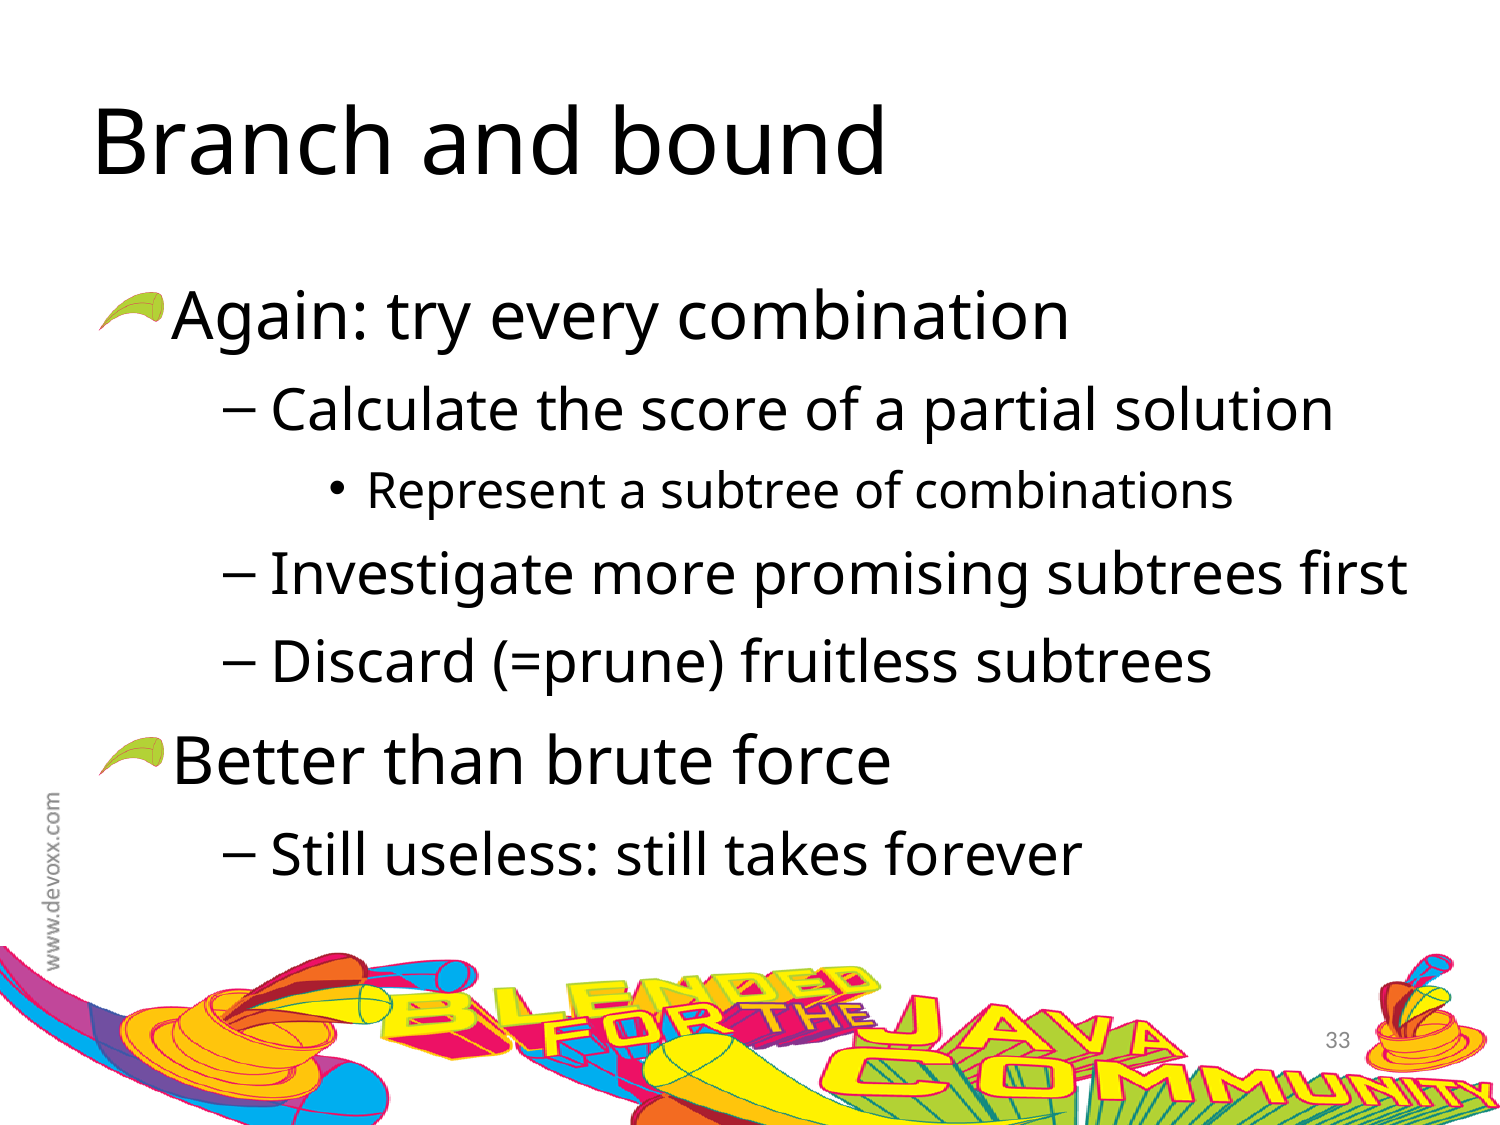

# Branch and bound
Again: try every combination
Calculate the score of a partial solution
Represent a subtree of combinations
Investigate more promising subtrees first
Discard (=prune) fruitless subtrees
Better than brute force
Still useless: still takes forever
33